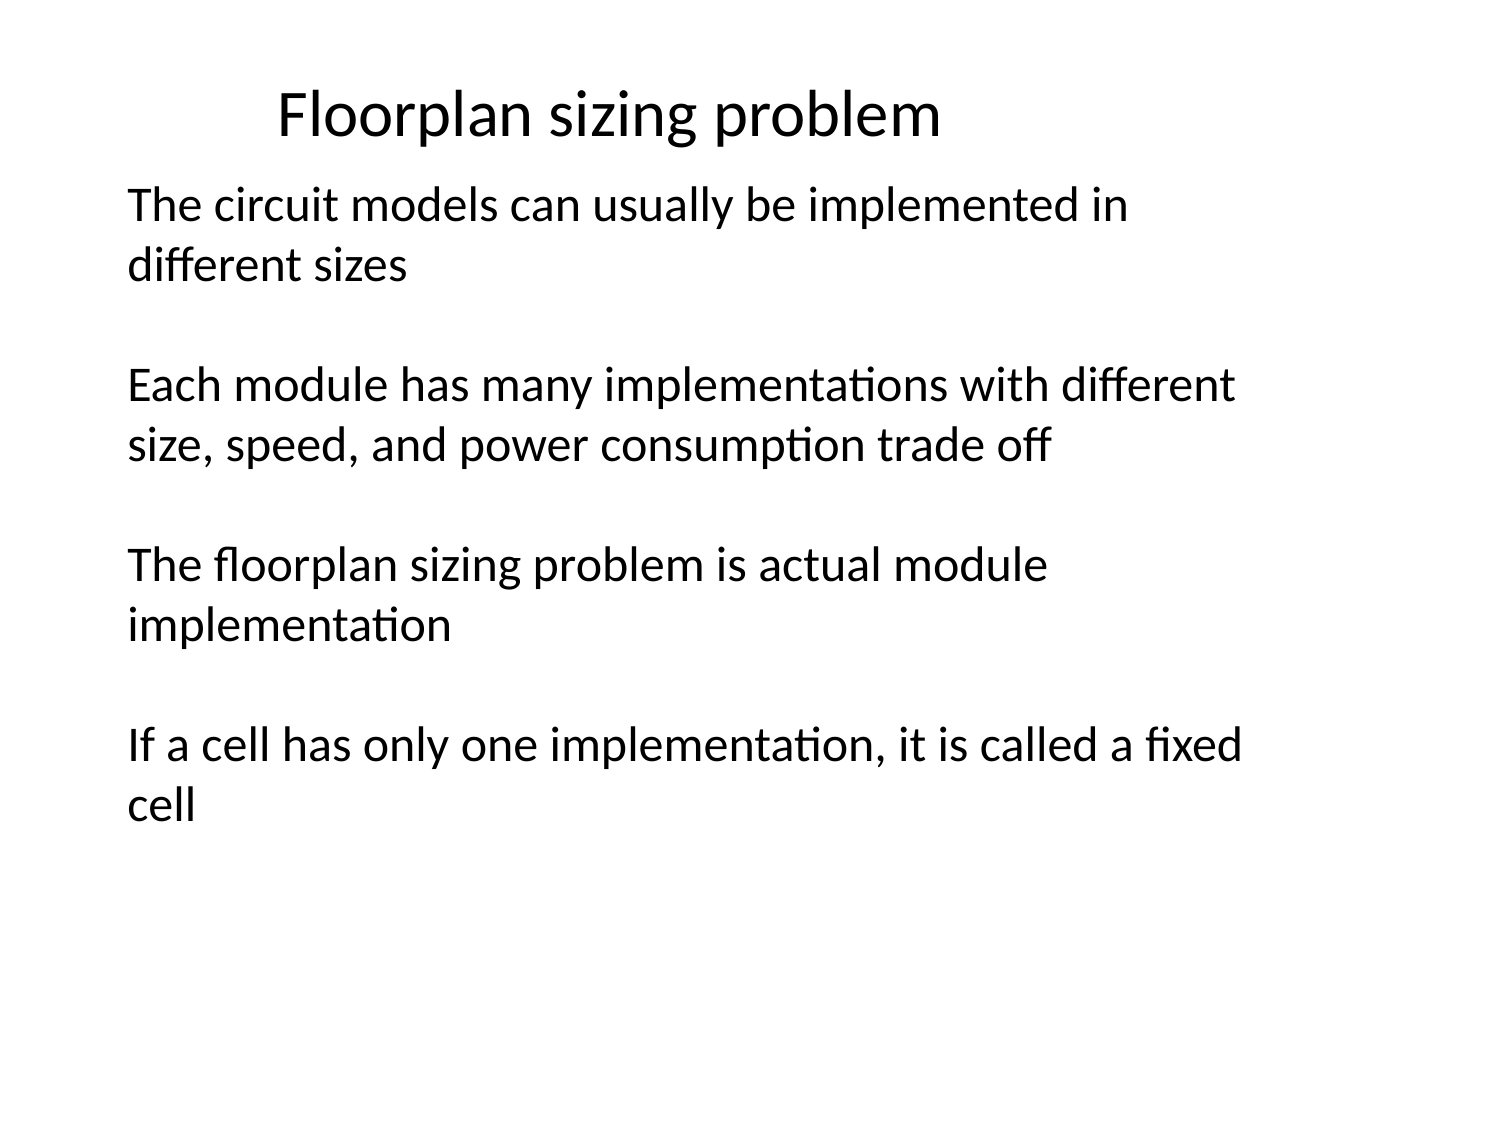

Floorplan sizing problem
The circuit models can usually be implemented in different sizes
Each module has many implementations with different size, speed, and power consumption trade off
The floorplan sizing problem is actual module implementation
If a cell has only one implementation, it is called a fixed cell